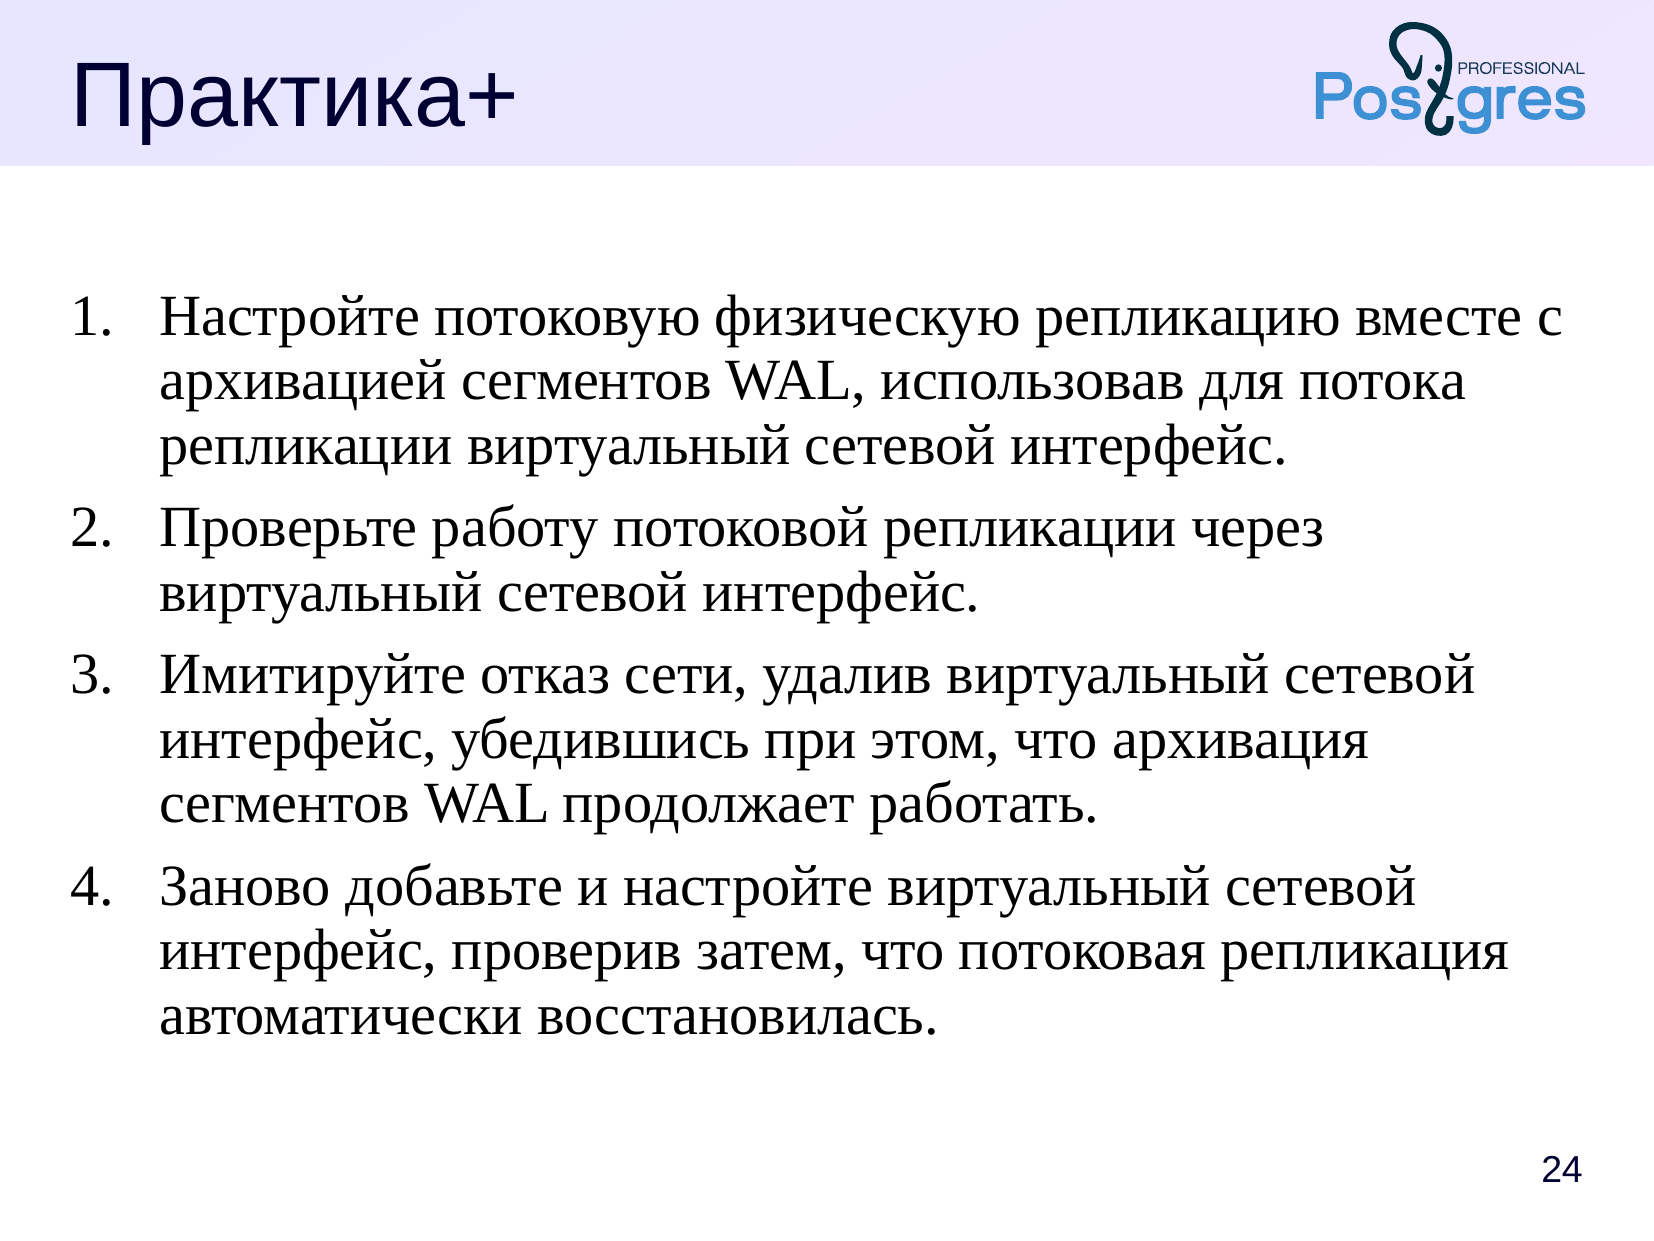

# Практика+
Настройте потоковую физическую репликацию вместе с архивацией сегментов WAL, использовав для потока репликации виртуальный сетевой интерфейс.
Проверьте работу потоковой репликации через виртуальный сетевой интерфейс.
Имитируйте отказ сети, удалив виртуальный сетевой интерфейс, убедившись при этом, что архивация сегментов WAL продолжает работать.
Заново добавьте и настройте виртуальный сетевой интерфейс, проверив затем, что потоковая репликация автоматически восстановилась.